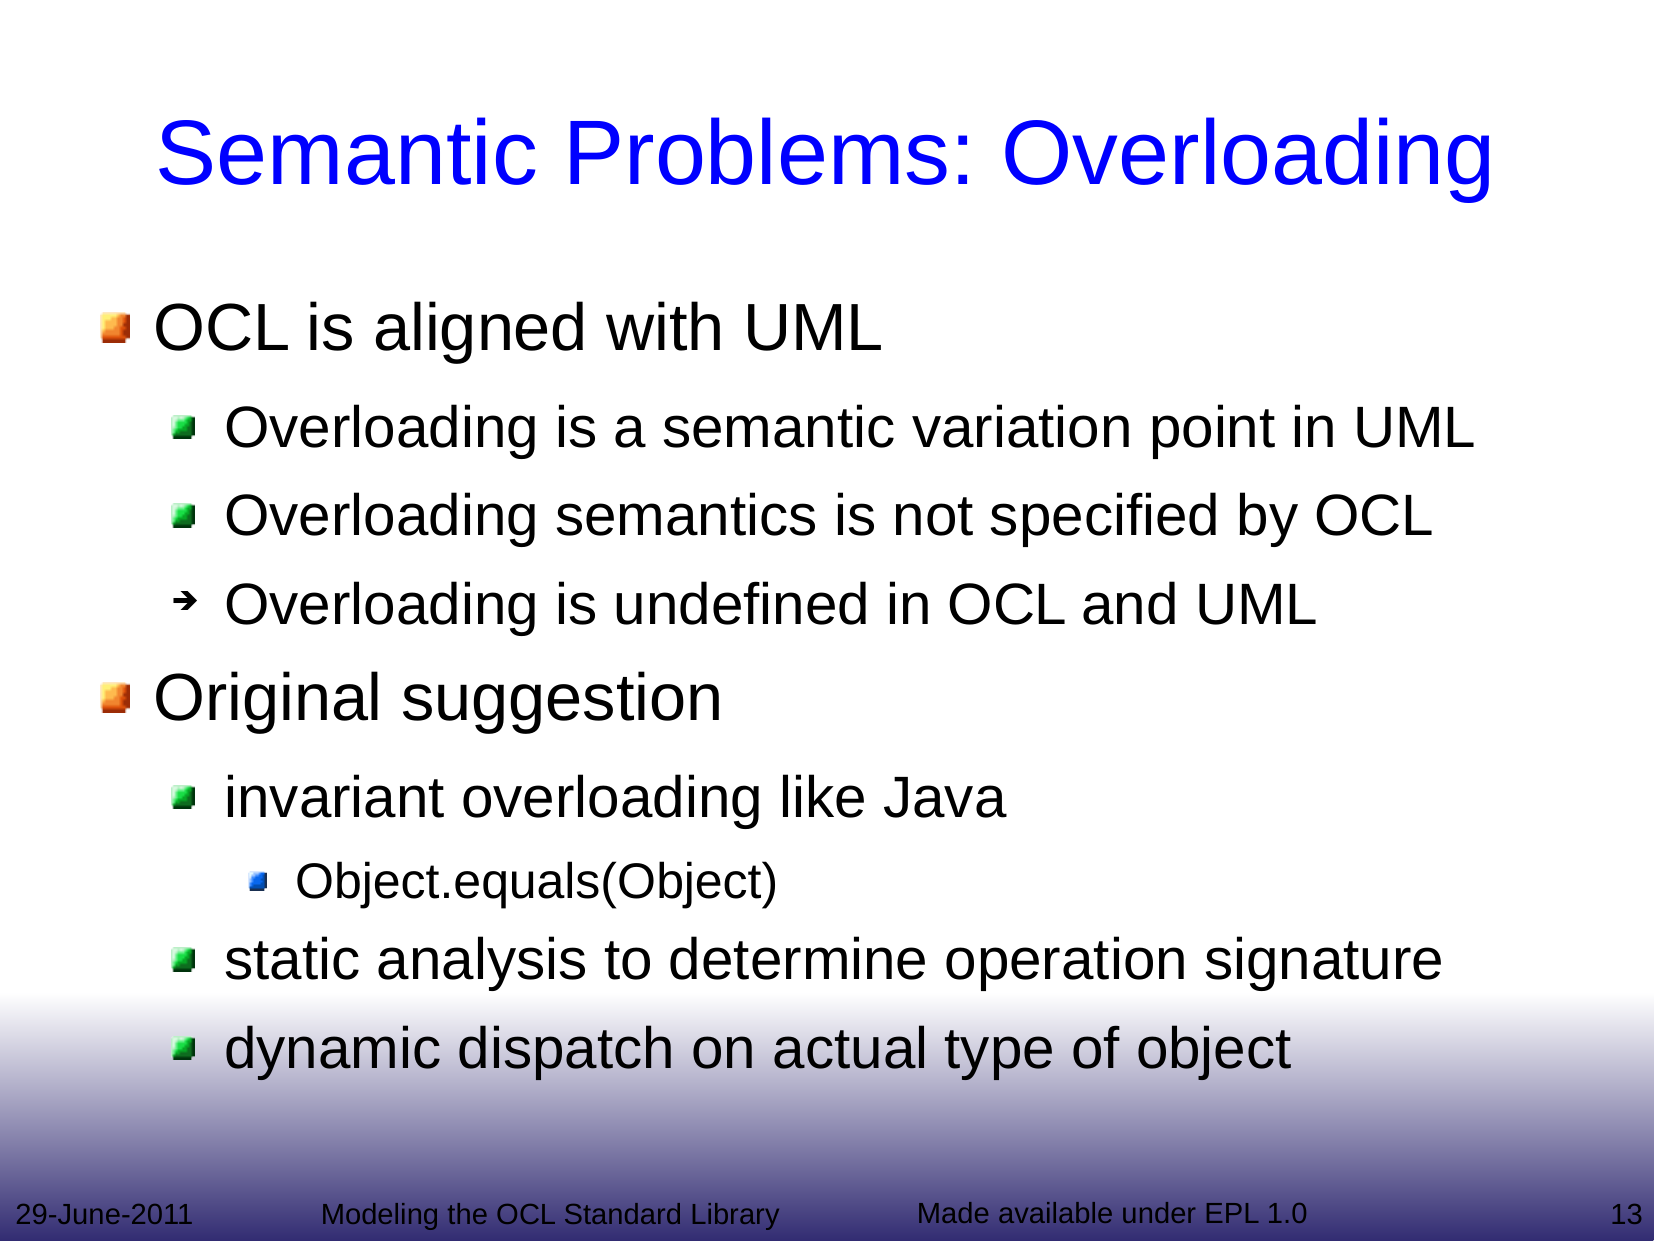

# Semantic Problems: Overloading
OCL is aligned with UML
Overloading is a semantic variation point in UML
Overloading semantics is not specified by OCL
Overloading is undefined in OCL and UML
Original suggestion
invariant overloading like Java
Object.equals(Object)
static analysis to determine operation signature
dynamic dispatch on actual type of object
29-June-2011
Modeling the OCL Standard Library
13